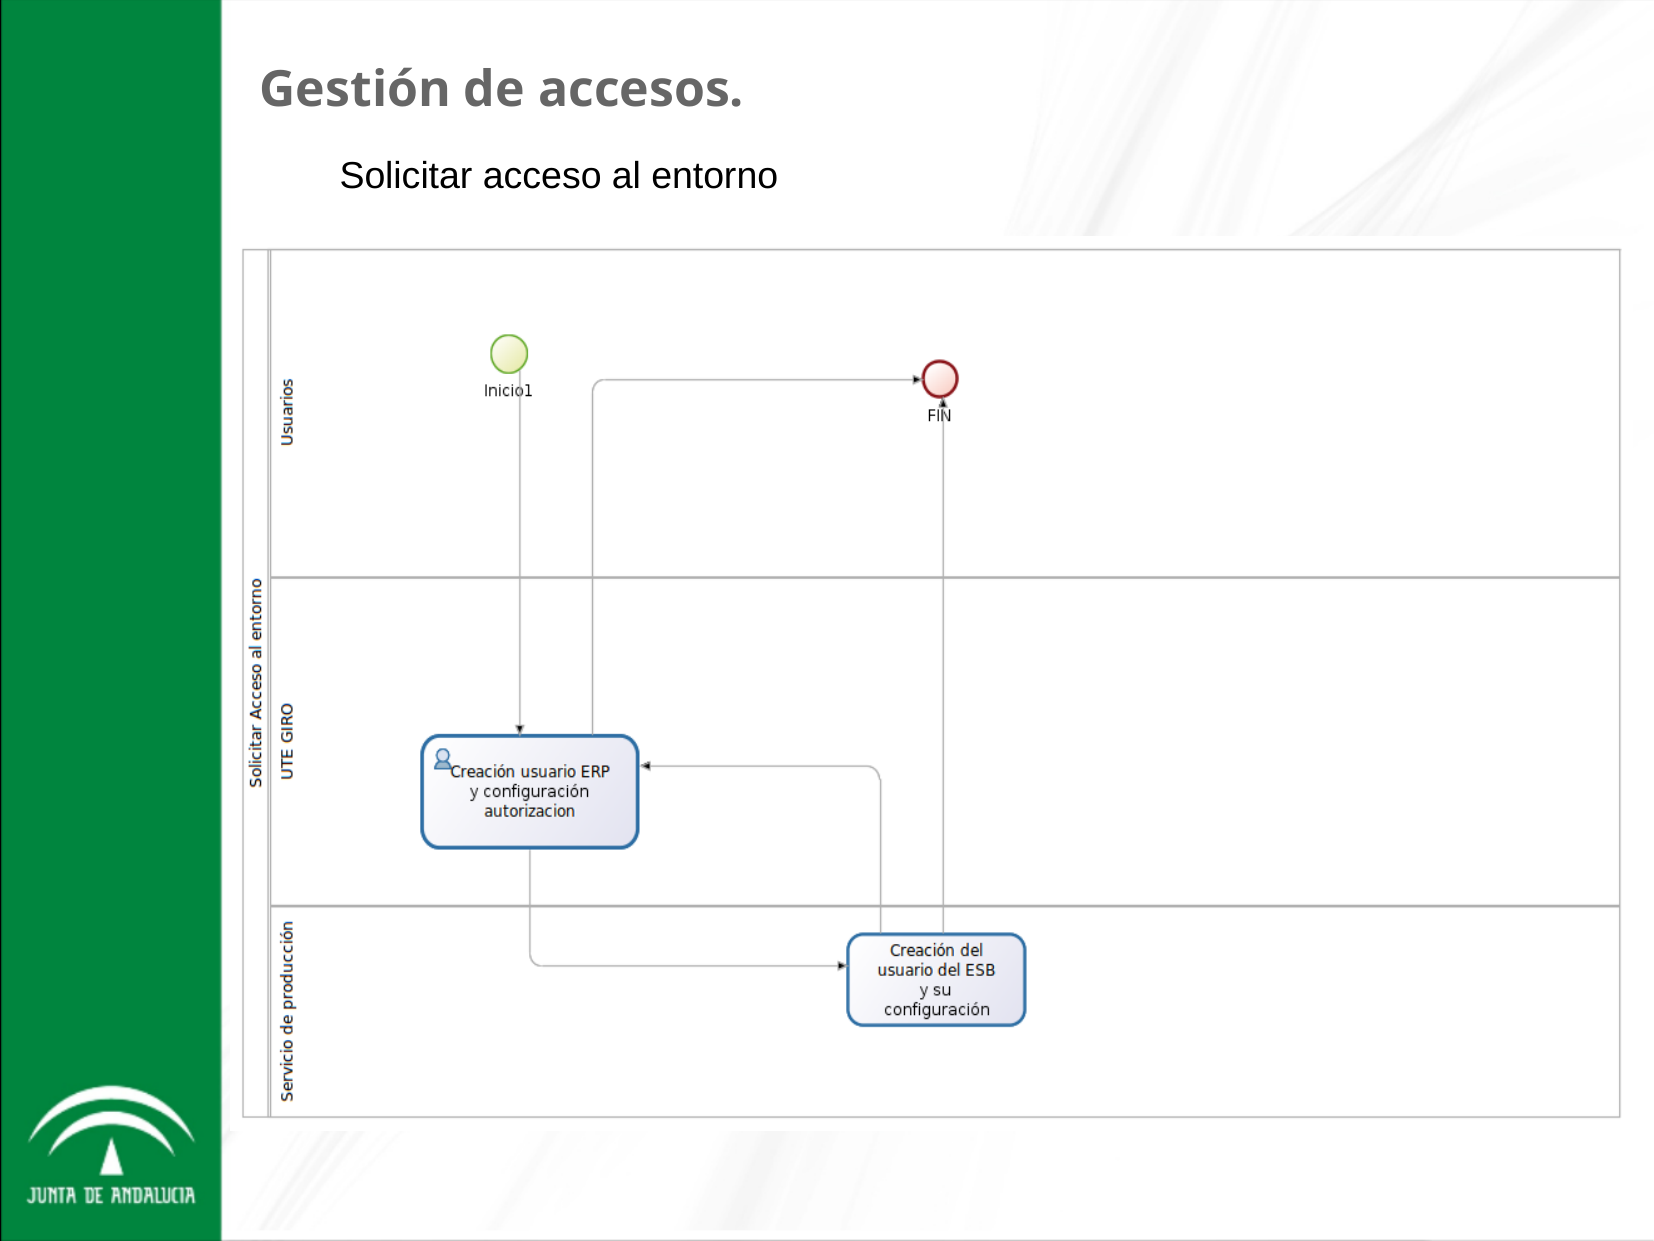

# Gestión de accesos.
Solicitar acceso al entorno